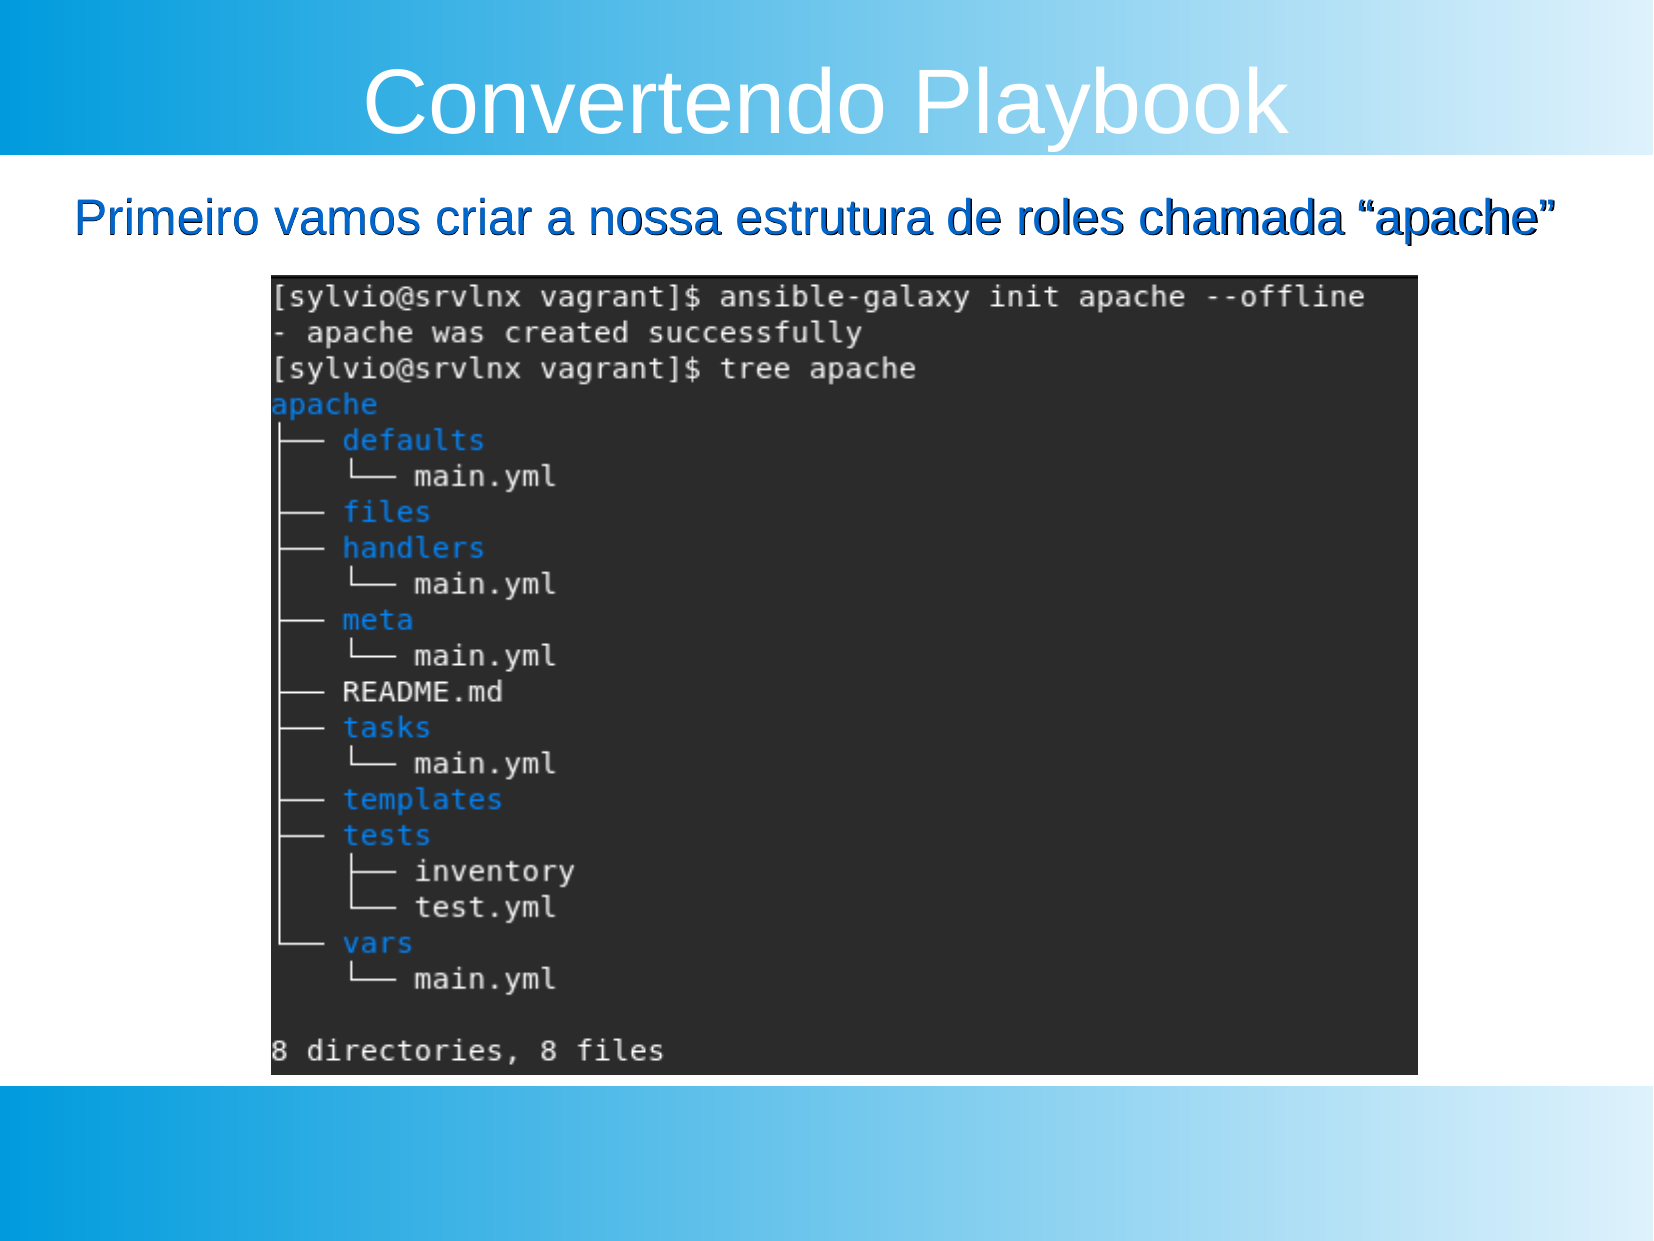

# Convertendo Playbook
Primeiro vamos criar a nossa estrutura de roles chamada “apache”